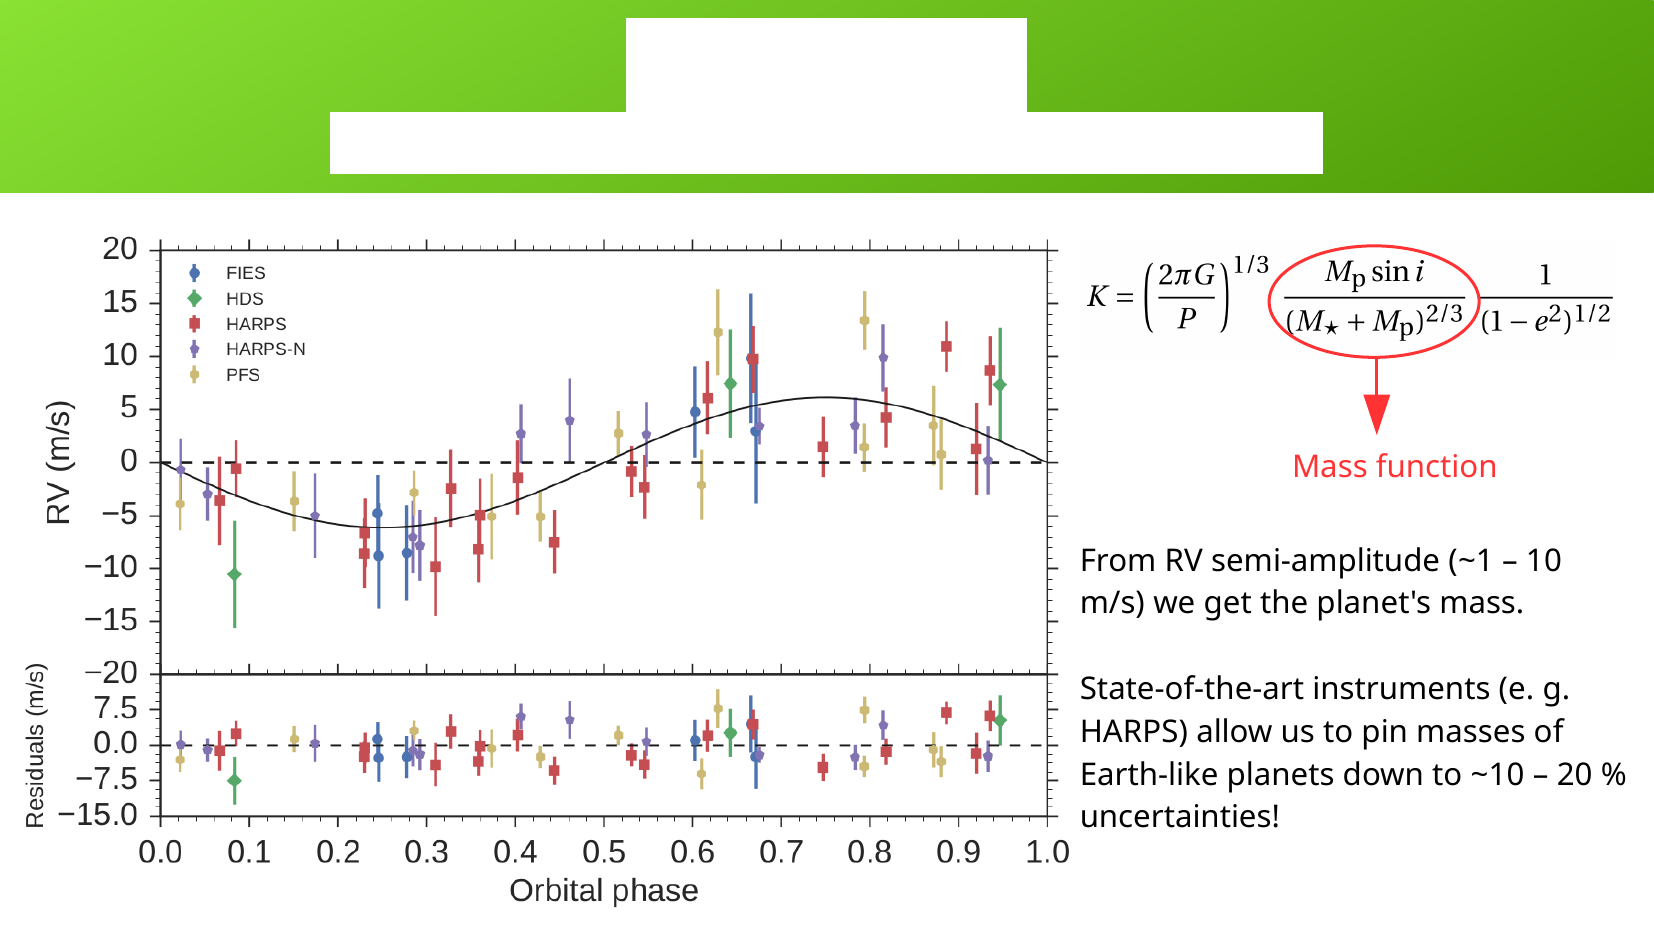

# A case study Radial Velocity method for exoplanets' masses
Mass function
From RV semi-amplitude (~1 – 10 m/s) we get the planet's mass.
State-of-the-art instruments (e. g. HARPS) allow us to pin masses of Earth-like planets down to ~10 – 20 % uncertainties!